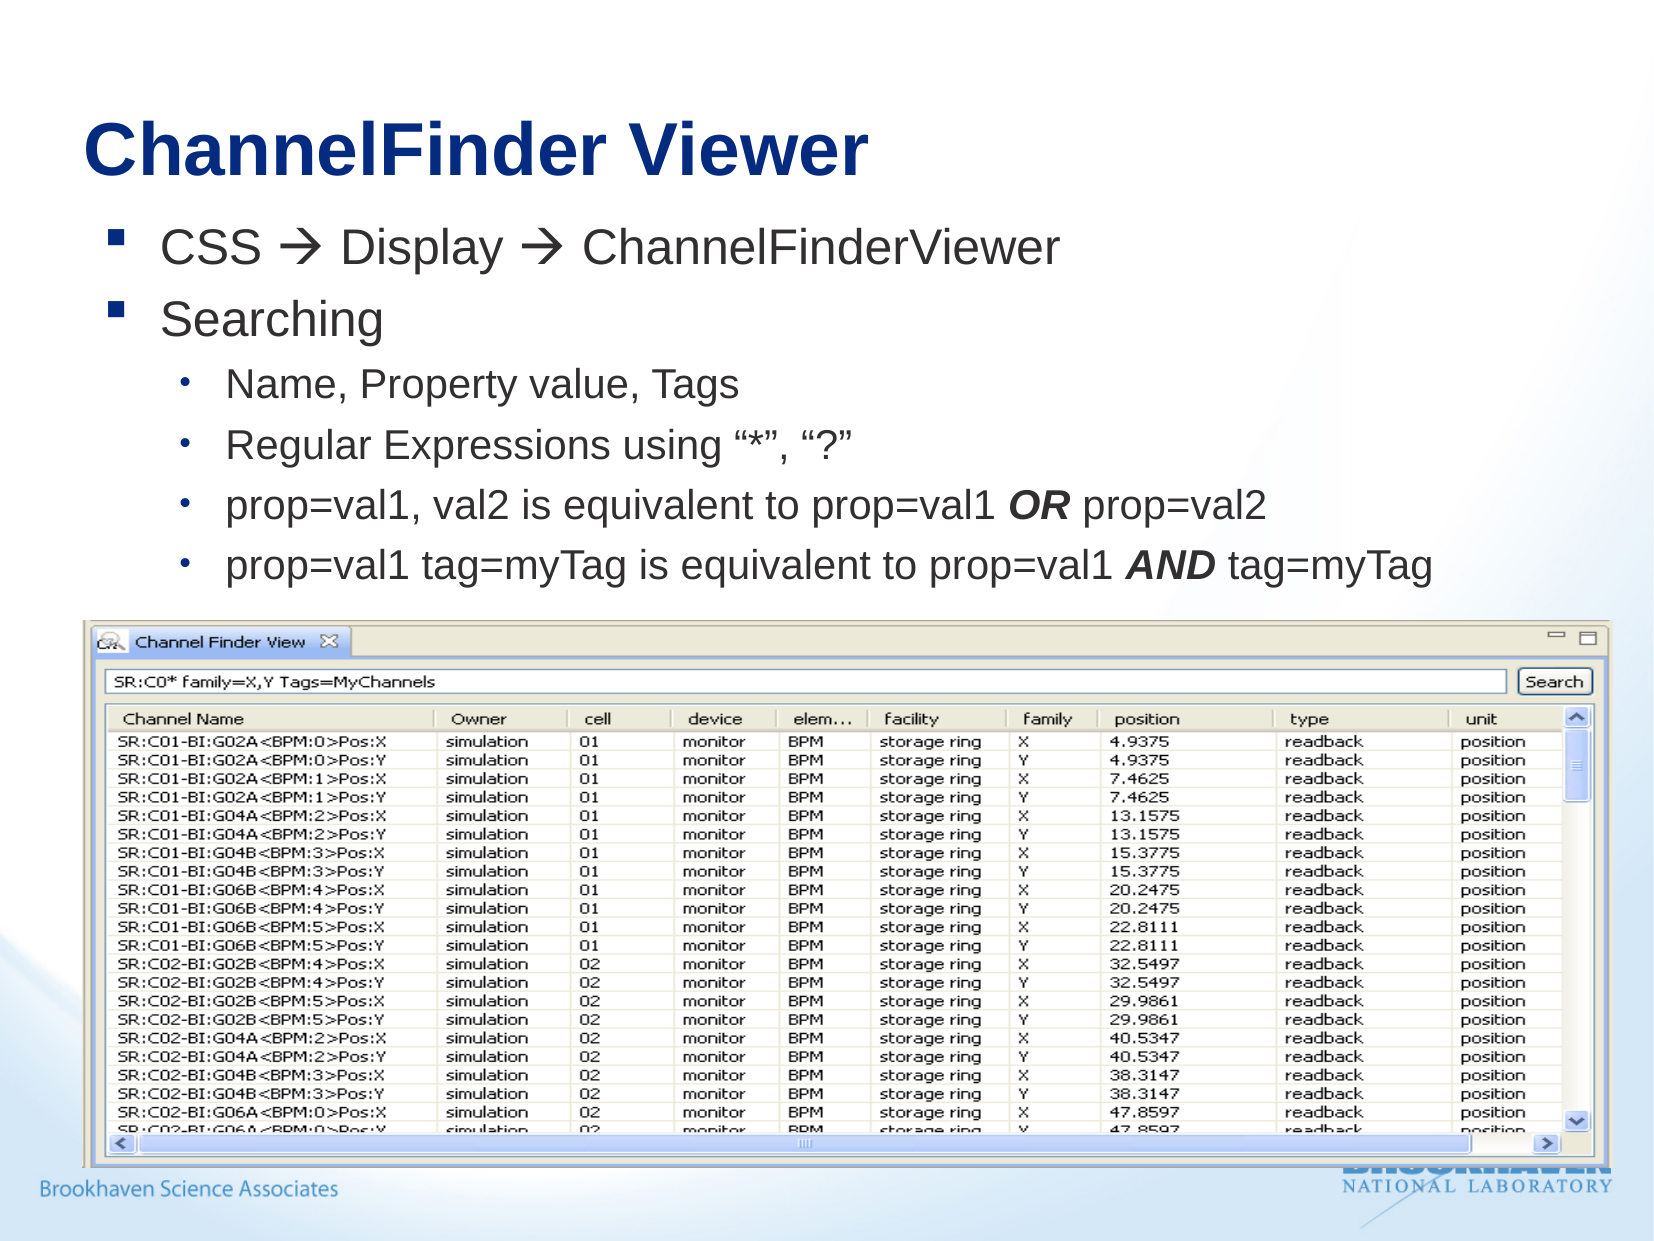

# ChannelFinder Viewer
CSS  Display  ChannelFinderViewer
Searching
Name, Property value, Tags
Regular Expressions using “*”, “?”
prop=val1, val2 is equivalent to prop=val1 OR prop=val2
prop=val1 tag=myTag is equivalent to prop=val1 AND tag=myTag